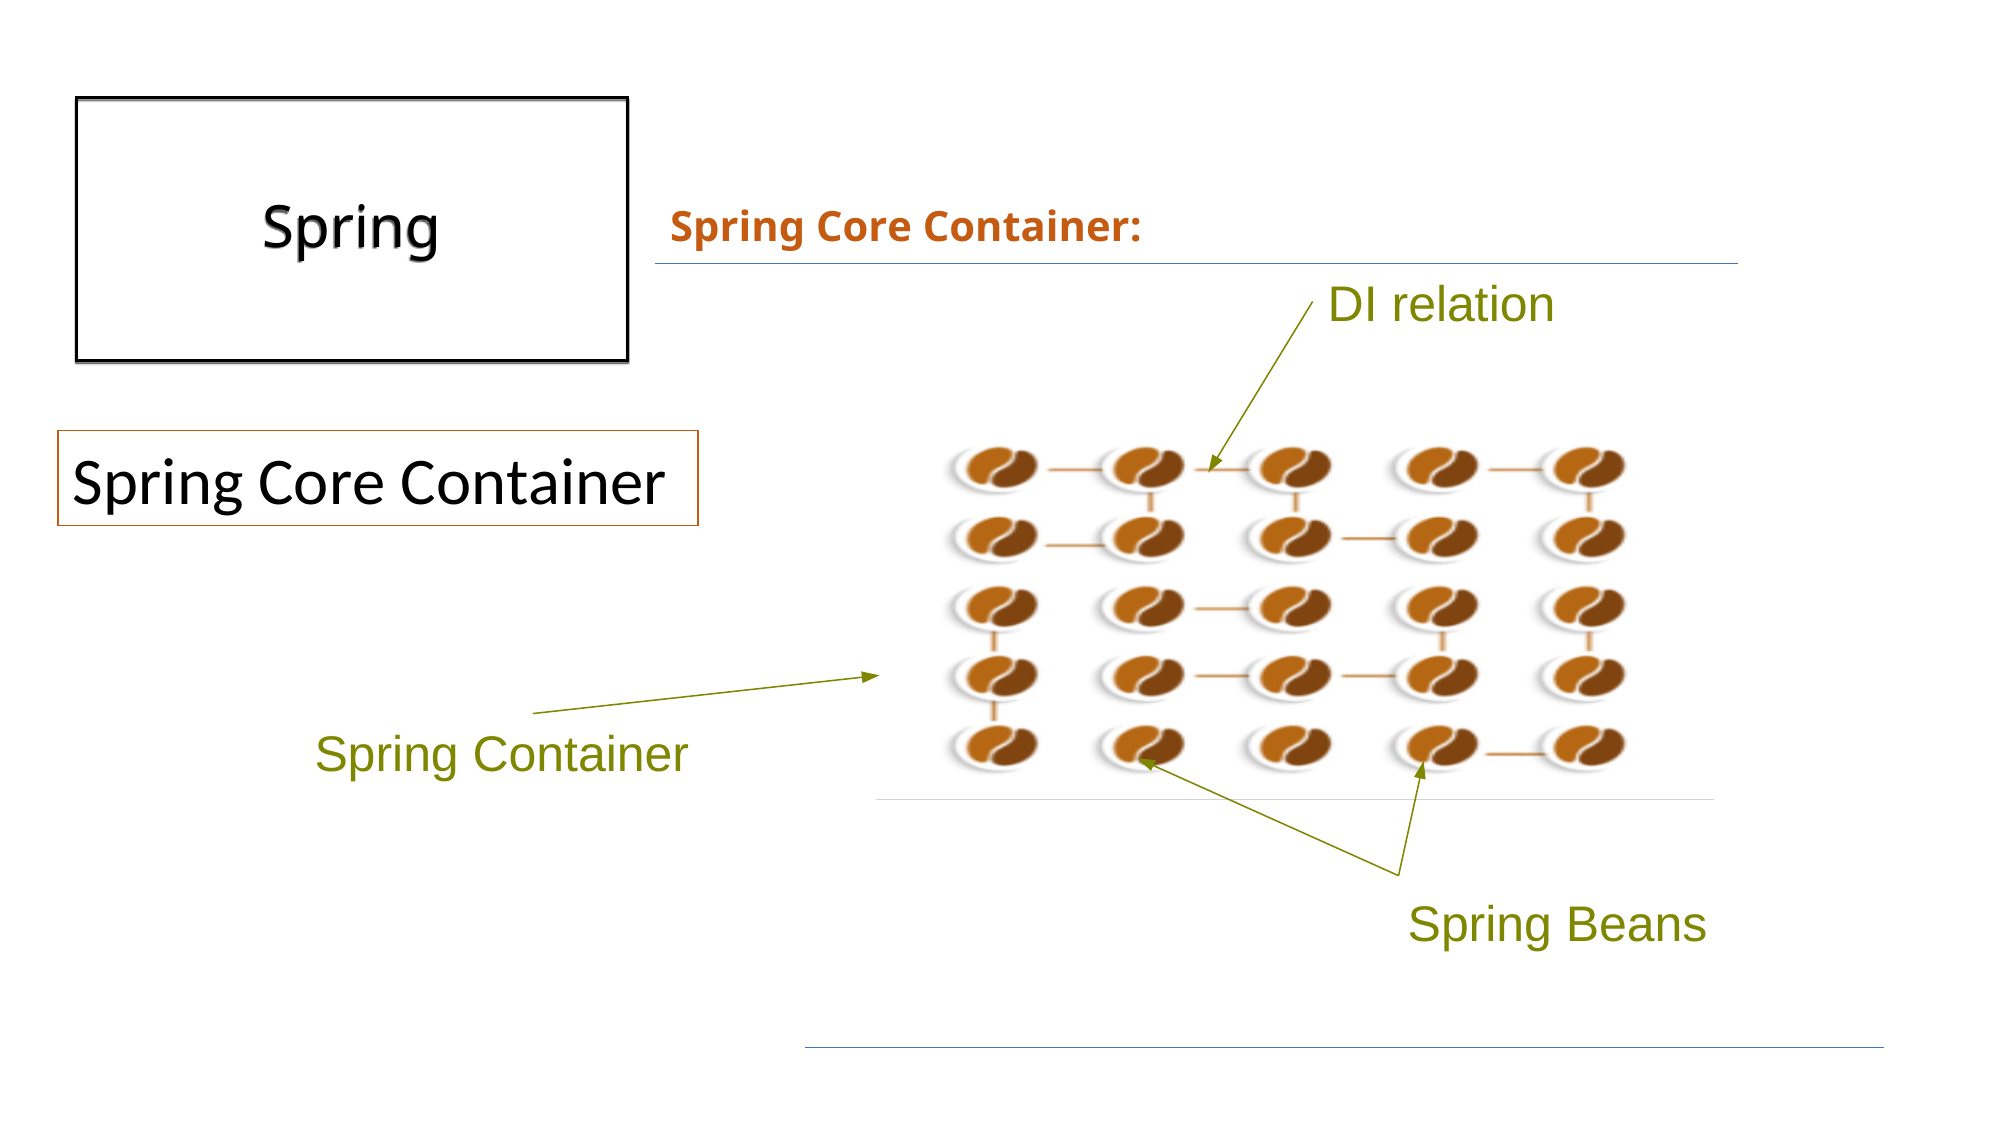

# Spring
Spring Core Container:
DI relation
Spring Core Container
Spring Container
Spring Beans